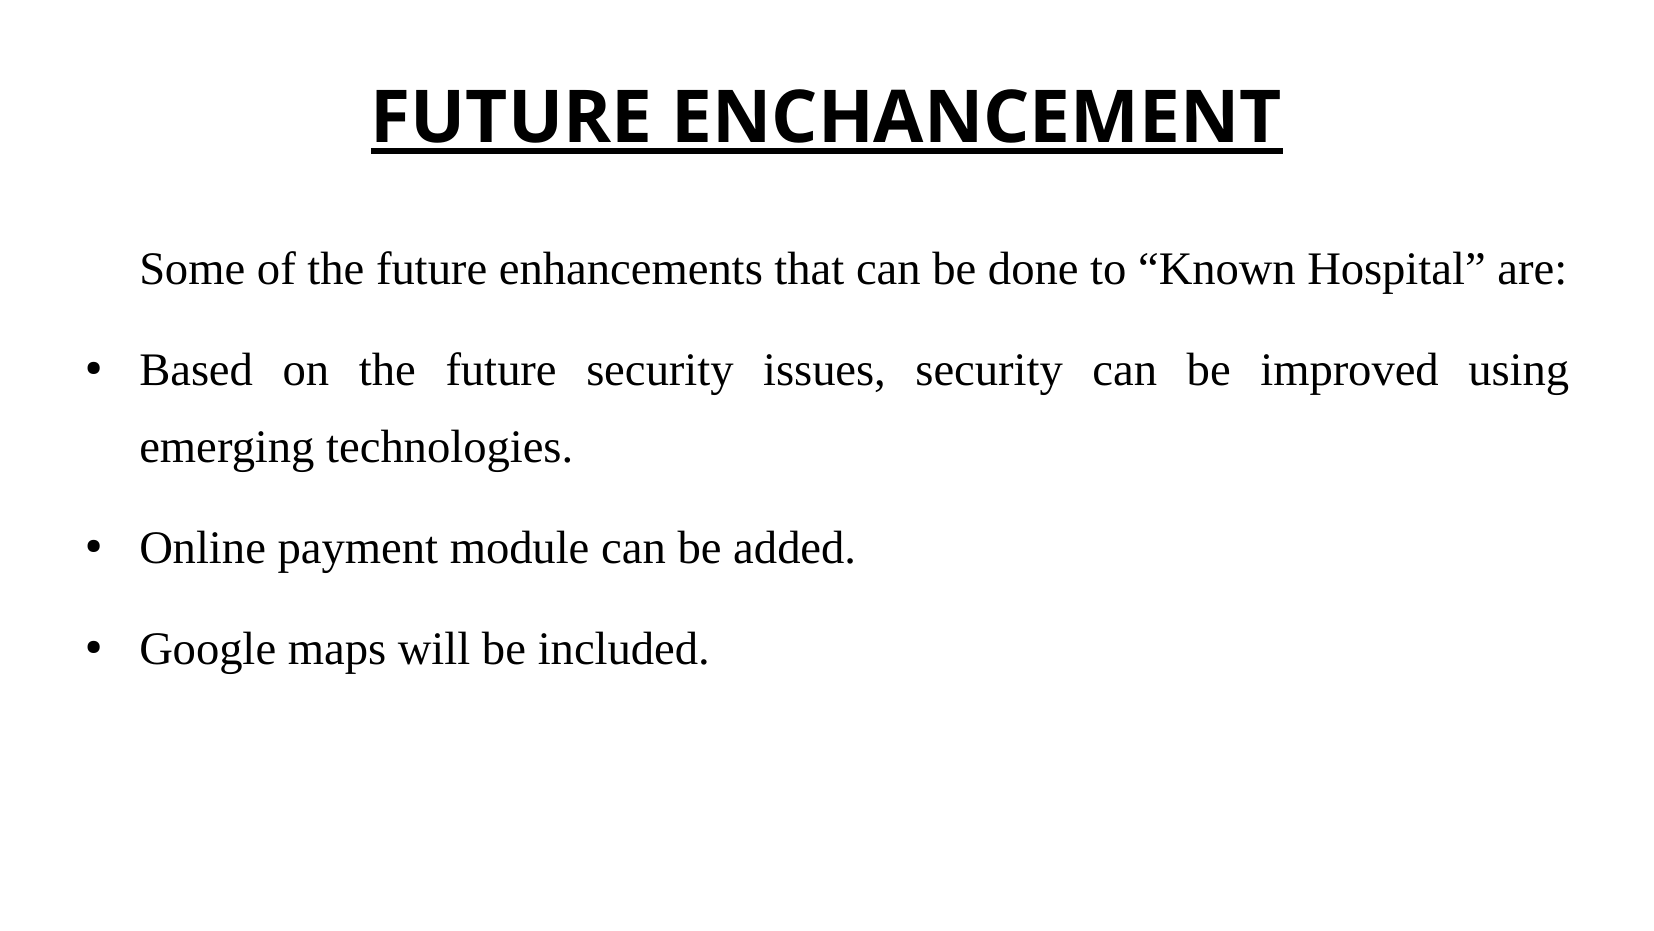

# FUTURE ENCHANCEMENT
Some of the future enhancements that can be done to “Known Hospital” are:
Based on the future security issues, security can be improved using emerging technologies.
Online payment module can be added.
Google maps will be included.